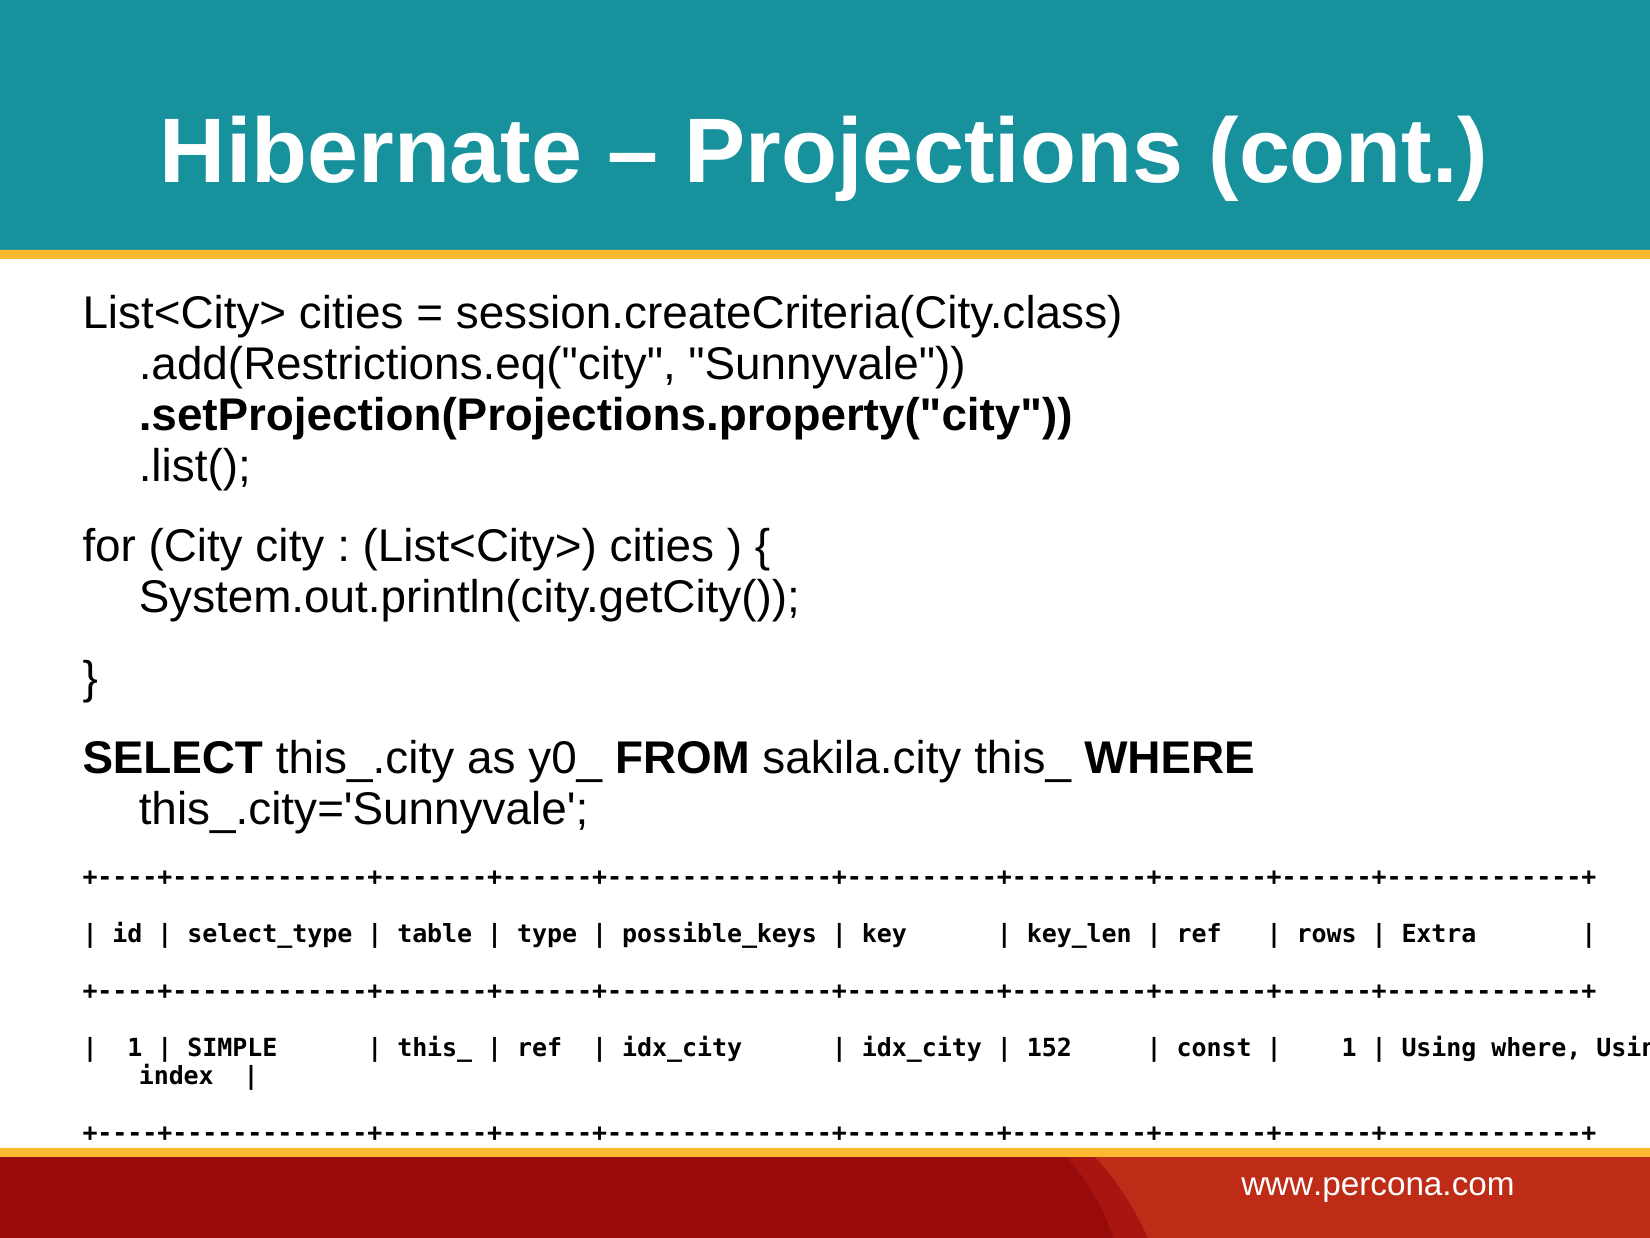

# Hibernate – Projections (cont.)
List<City> cities = session.createCriteria(City.class)
.add(Restrictions.eq("city", "Sunnyvale"))
.setProjection(Projections.property("city"))
.list();
for (City city : (List<City>) cities ) {
System.out.println(city.getCity());
}
SELECT this_.city as y0_ FROM sakila.city this_ WHERE this_.city='Sunnyvale';
+----+-------------+-------+------+---------------+----------+---------+-------+------+-------------+
| id | select_type | table | type | possible_keys | key | key_len | ref | rows | Extra |
+----+-------------+-------+------+---------------+----------+---------+-------+------+-------------+
| 1 | SIMPLE | this_ | ref | idx_city | idx_city | 152 | const | 1 | Using where, Using index |
+----+-------------+-------+------+---------------+----------+---------+-------+------+-------------+
www.percona.com